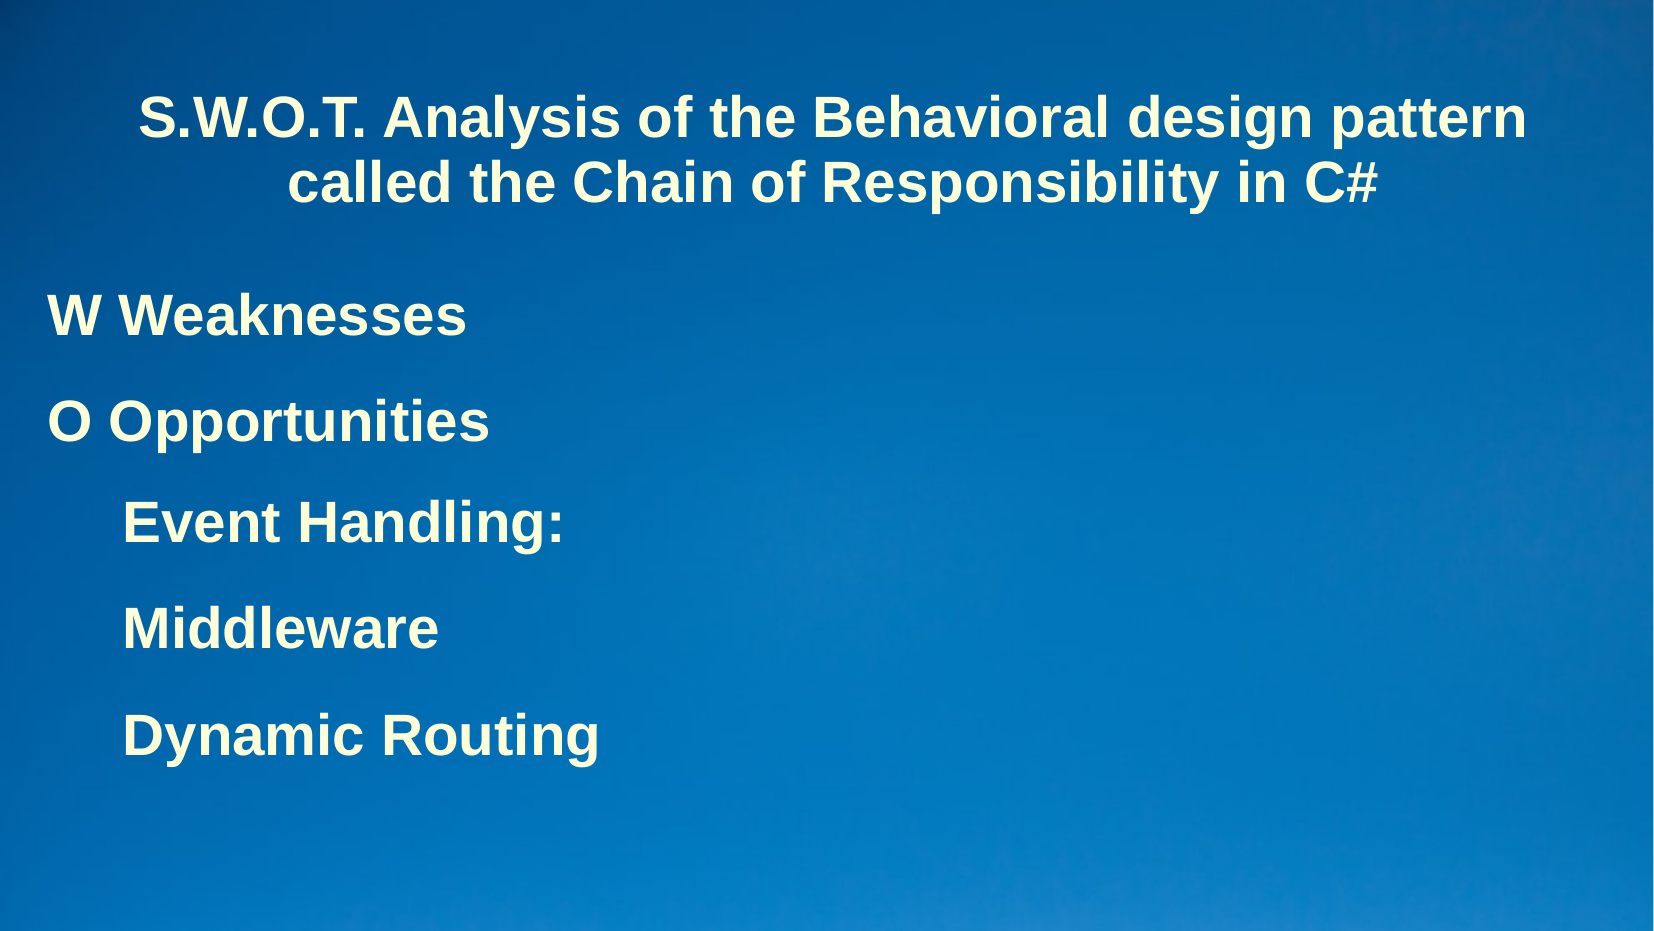

#
S.W.O.T. Analysis of the Behavioral design pattern called the Chain of Responsibility in C#
W Weaknesses
O Opportunities
	Event Handling:
	Middleware
	Dynamic Routing